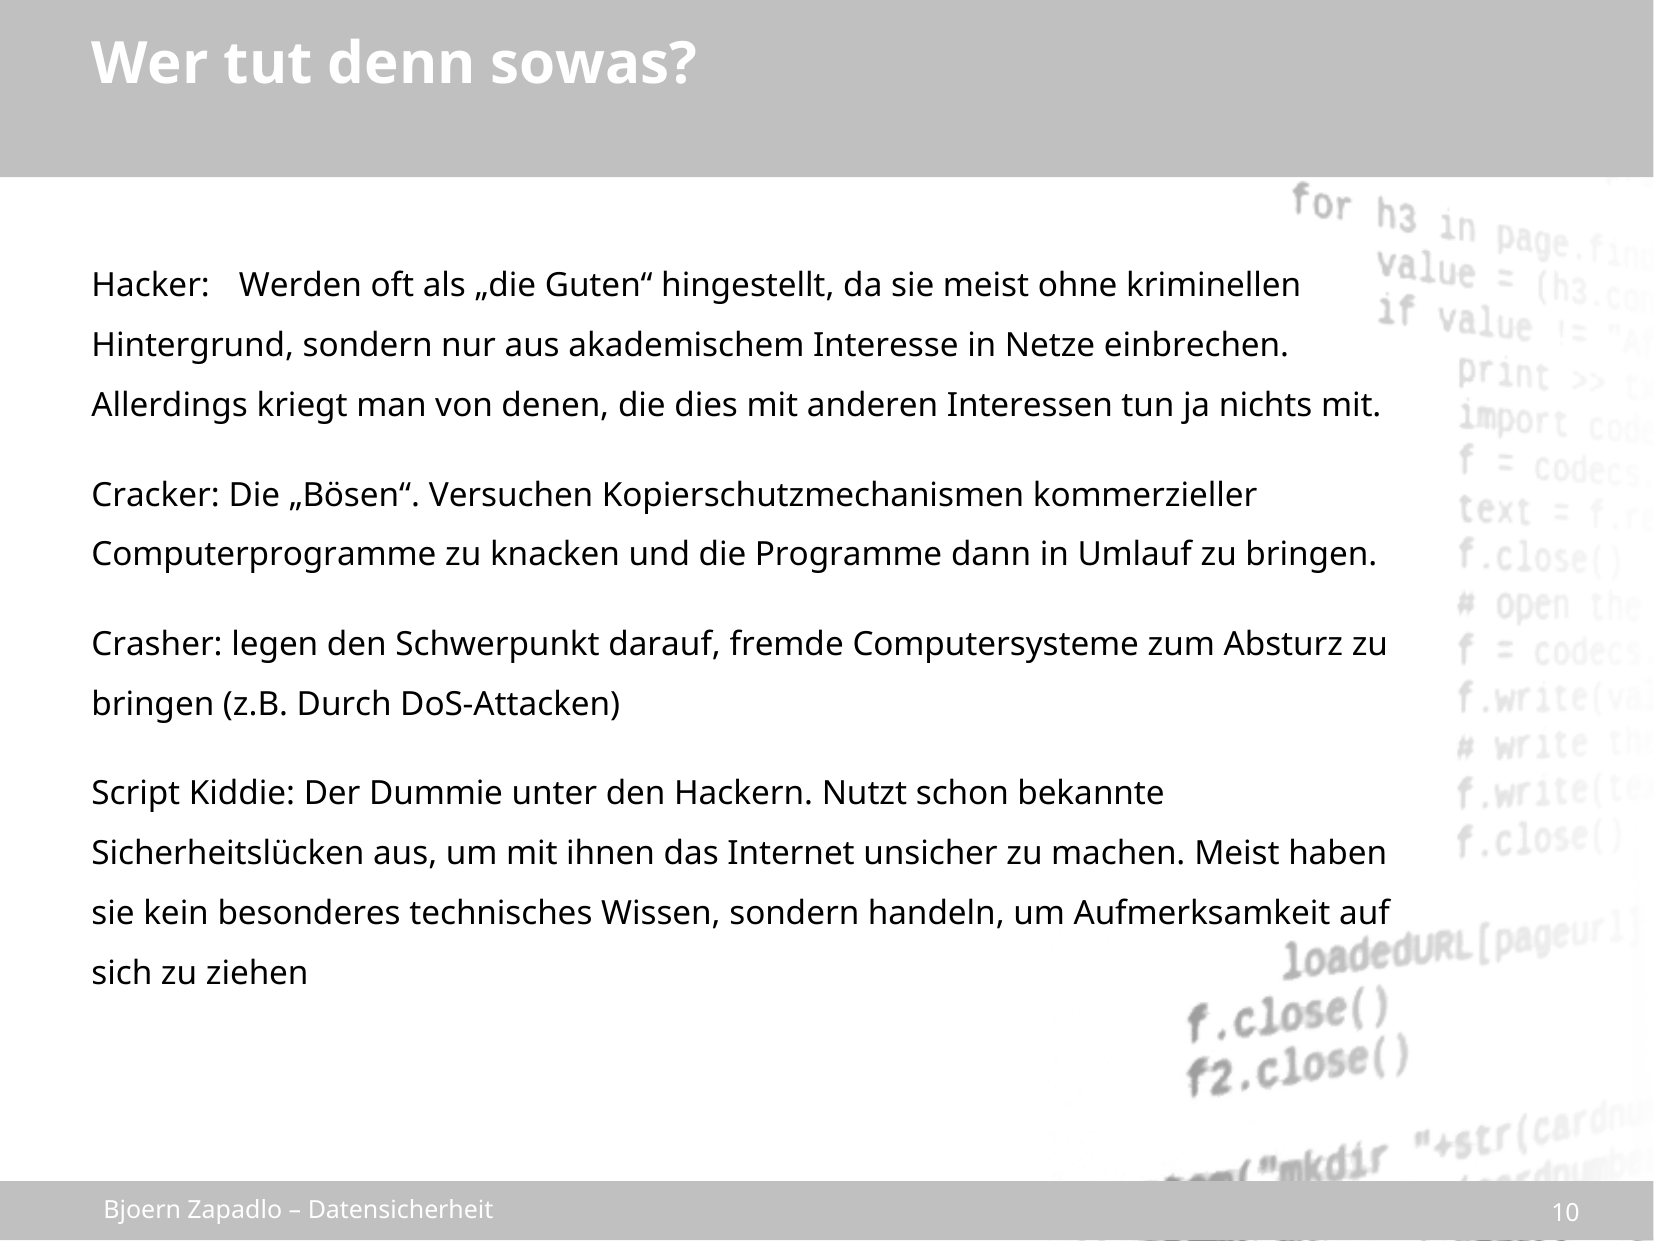

Wer tut denn sowas?
Hacker: 	Werden oft als „die Guten“ hingestellt, da sie meist ohne kriminellen Hintergrund, sondern nur aus akademischem Interesse in Netze einbrechen. Allerdings kriegt man von denen, die dies mit anderen Interessen tun ja nichts mit.
Cracker: Die „Bösen“. Versuchen Kopierschutzmechanismen kommerzieller Computerprogramme zu knacken und die Programme dann in Umlauf zu bringen.
Crasher: legen den Schwerpunkt darauf, fremde Computersysteme zum Absturz zu bringen (z.B. Durch DoS-Attacken)
Script Kiddie: Der Dummie unter den Hackern. Nutzt schon bekannte Sicherheitslücken aus, um mit ihnen das Internet unsicher zu machen. Meist haben sie kein besonderes technisches Wissen, sondern handeln, um Aufmerksamkeit auf sich zu ziehen